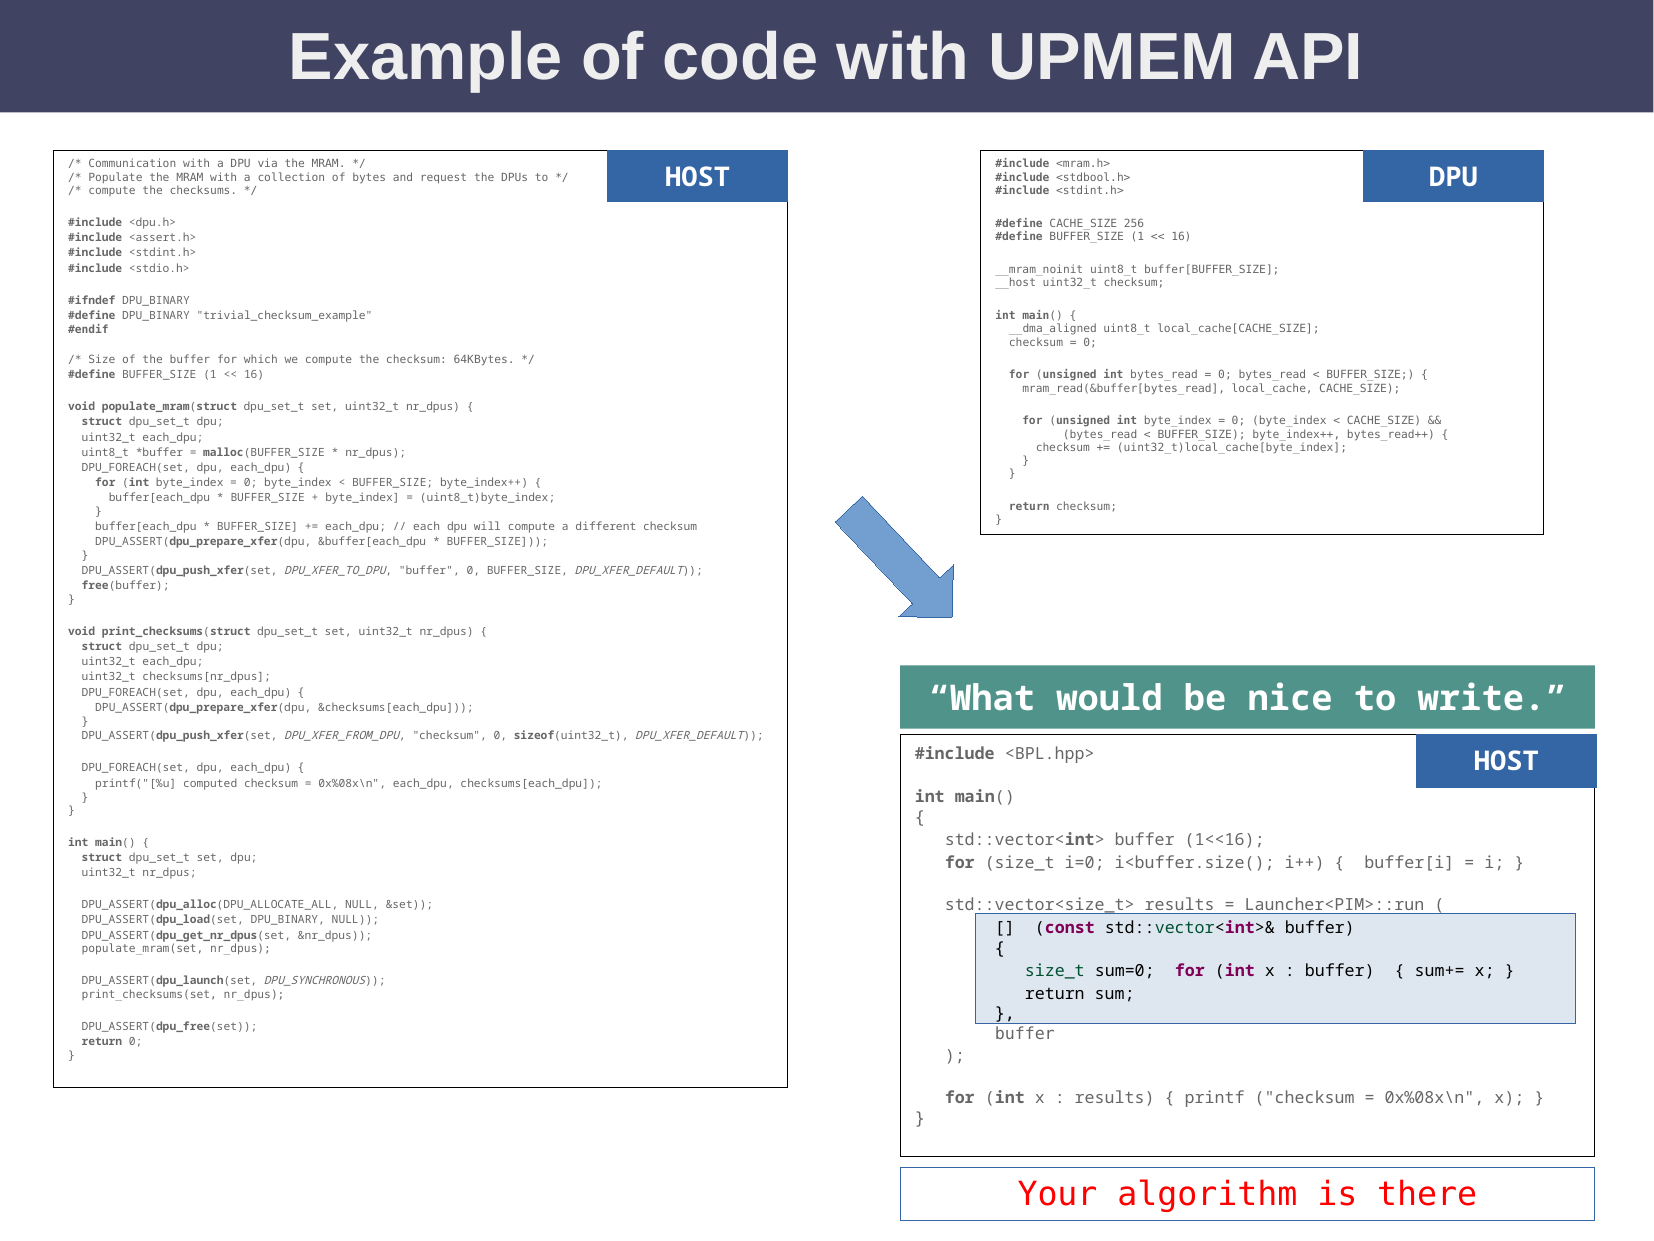

Example of code with UPMEM API
#include <mram.h>
#include <stdbool.h>
#include <stdint.h>
#define CACHE_SIZE 256
#define BUFFER_SIZE (1 << 16)
__mram_noinit uint8_t buffer[BUFFER_SIZE];
__host uint32_t checksum;
int main() {
 __dma_aligned uint8_t local_cache[CACHE_SIZE];
 checksum = 0;
 for (unsigned int bytes_read = 0; bytes_read < BUFFER_SIZE;) {
 mram_read(&buffer[bytes_read], local_cache, CACHE_SIZE);
 for (unsigned int byte_index = 0; (byte_index < CACHE_SIZE) &&
 (bytes_read < BUFFER_SIZE); byte_index++, bytes_read++) {
 checksum += (uint32_t)local_cache[byte_index];
 }
 }
 return checksum;
}
DPU
/* Communication with a DPU via the MRAM. */
/* Populate the MRAM with a collection of bytes and request the DPUs to */
/* compute the checksums. */
#include <dpu.h>
#include <assert.h>
#include <stdint.h>
#include <stdio.h>
#ifndef DPU_BINARY
#define DPU_BINARY "trivial_checksum_example"
#endif
/* Size of the buffer for which we compute the checksum: 64KBytes. */
#define BUFFER_SIZE (1 << 16)
void populate_mram(struct dpu_set_t set, uint32_t nr_dpus) {
 struct dpu_set_t dpu;
 uint32_t each_dpu;
 uint8_t *buffer = malloc(BUFFER_SIZE * nr_dpus);
 DPU_FOREACH(set, dpu, each_dpu) {
 for (int byte_index = 0; byte_index < BUFFER_SIZE; byte_index++) {
 buffer[each_dpu * BUFFER_SIZE + byte_index] = (uint8_t)byte_index;
 }
 buffer[each_dpu * BUFFER_SIZE] += each_dpu; // each dpu will compute a different checksum
 DPU_ASSERT(dpu_prepare_xfer(dpu, &buffer[each_dpu * BUFFER_SIZE]));
 }
 DPU_ASSERT(dpu_push_xfer(set, DPU_XFER_TO_DPU, "buffer", 0, BUFFER_SIZE, DPU_XFER_DEFAULT));
 free(buffer);
}
void print_checksums(struct dpu_set_t set, uint32_t nr_dpus) {
 struct dpu_set_t dpu;
 uint32_t each_dpu;
 uint32_t checksums[nr_dpus];
 DPU_FOREACH(set, dpu, each_dpu) {
 DPU_ASSERT(dpu_prepare_xfer(dpu, &checksums[each_dpu]));
 }
 DPU_ASSERT(dpu_push_xfer(set, DPU_XFER_FROM_DPU, "checksum", 0, sizeof(uint32_t), DPU_XFER_DEFAULT));
 DPU_FOREACH(set, dpu, each_dpu) {
 printf("[%u] computed checksum = 0x%08x\n", each_dpu, checksums[each_dpu]);
 }
}
int main() {
 struct dpu_set_t set, dpu;
 uint32_t nr_dpus;
 DPU_ASSERT(dpu_alloc(DPU_ALLOCATE_ALL, NULL, &set));
 DPU_ASSERT(dpu_load(set, DPU_BINARY, NULL));
 DPU_ASSERT(dpu_get_nr_dpus(set, &nr_dpus));
 populate_mram(set, nr_dpus);
 DPU_ASSERT(dpu_launch(set, DPU_SYNCHRONOUS));
 print_checksums(set, nr_dpus);
 DPU_ASSERT(dpu_free(set));
 return 0;
}
HOST
“What would be nice to write.”
#include <BPL.hpp>
int main()
{
 std::vector<int> buffer (1<<16);
 for (size_t i=0; i<buffer.size(); i++) { buffer[i] = i; }
 std::vector<size_t> results = Launcher<PIM>::run (
 [] (const std::vector<int>& buffer)
 {
 size_t sum=0; for (int x : buffer) { sum+= x; }
 return sum;
 },
 buffer
 );
 for (int x : results) { printf ("checksum = 0x%08x\n", x); }
}
HOST
Your algorithm is there